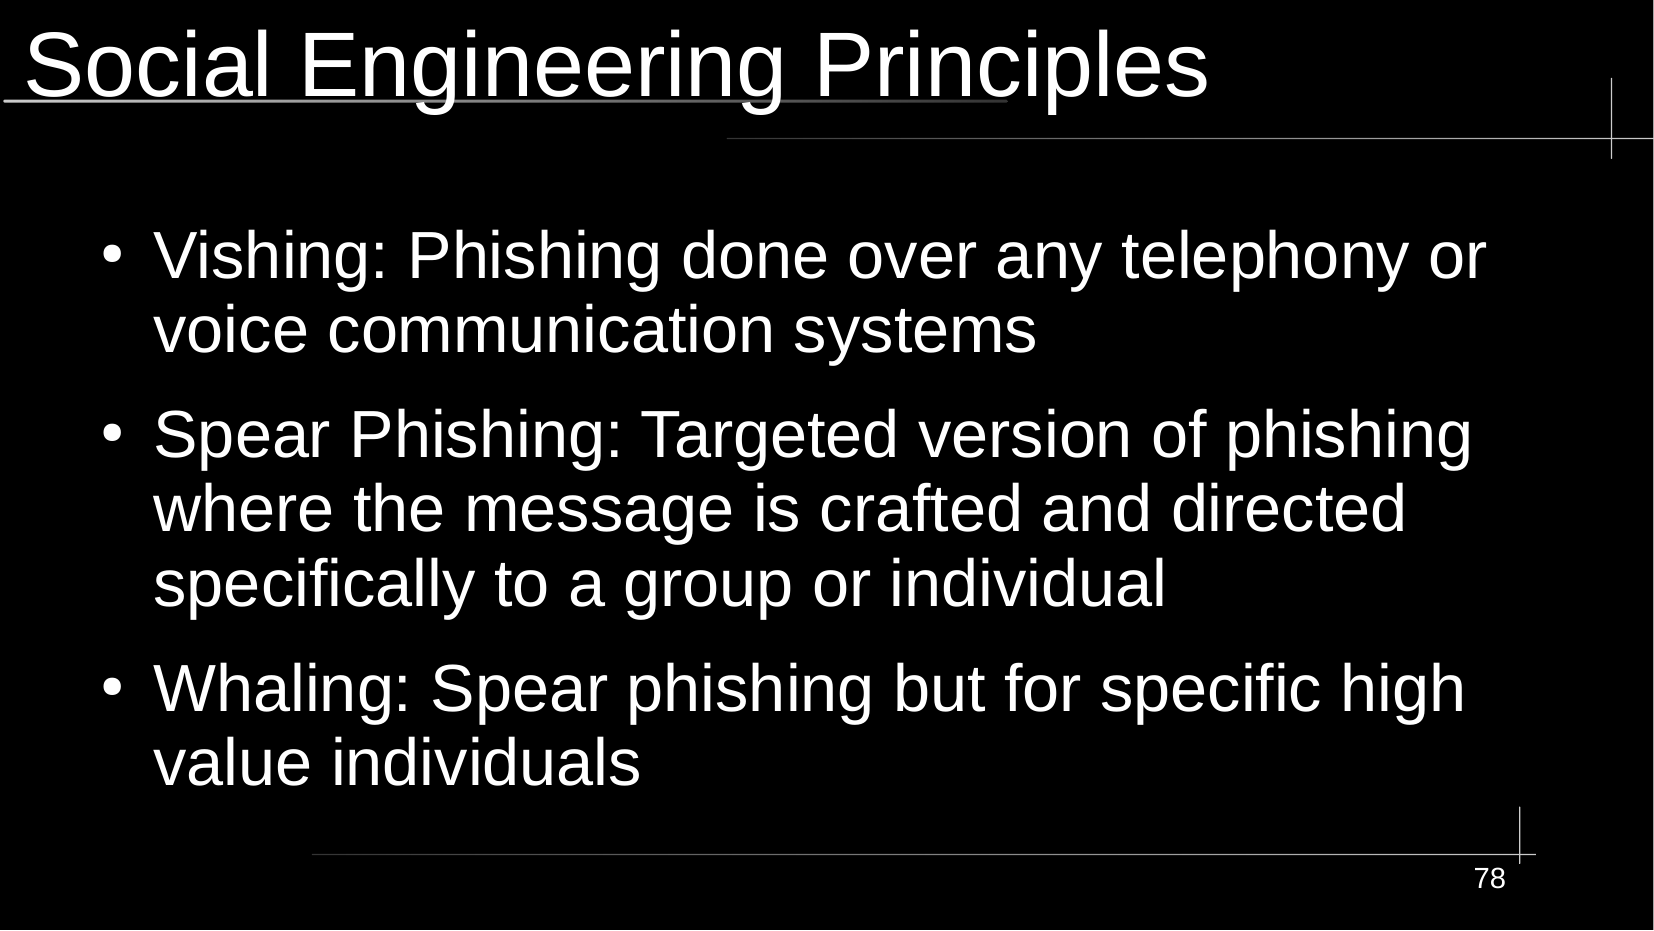

# Social Engineering Principles
Vishing: Phishing done over any telephony or voice communication systems
Spear Phishing: Targeted version of phishing where the message is crafted and directed specifically to a group or individual
Whaling: Spear phishing but for specific high value individuals
78